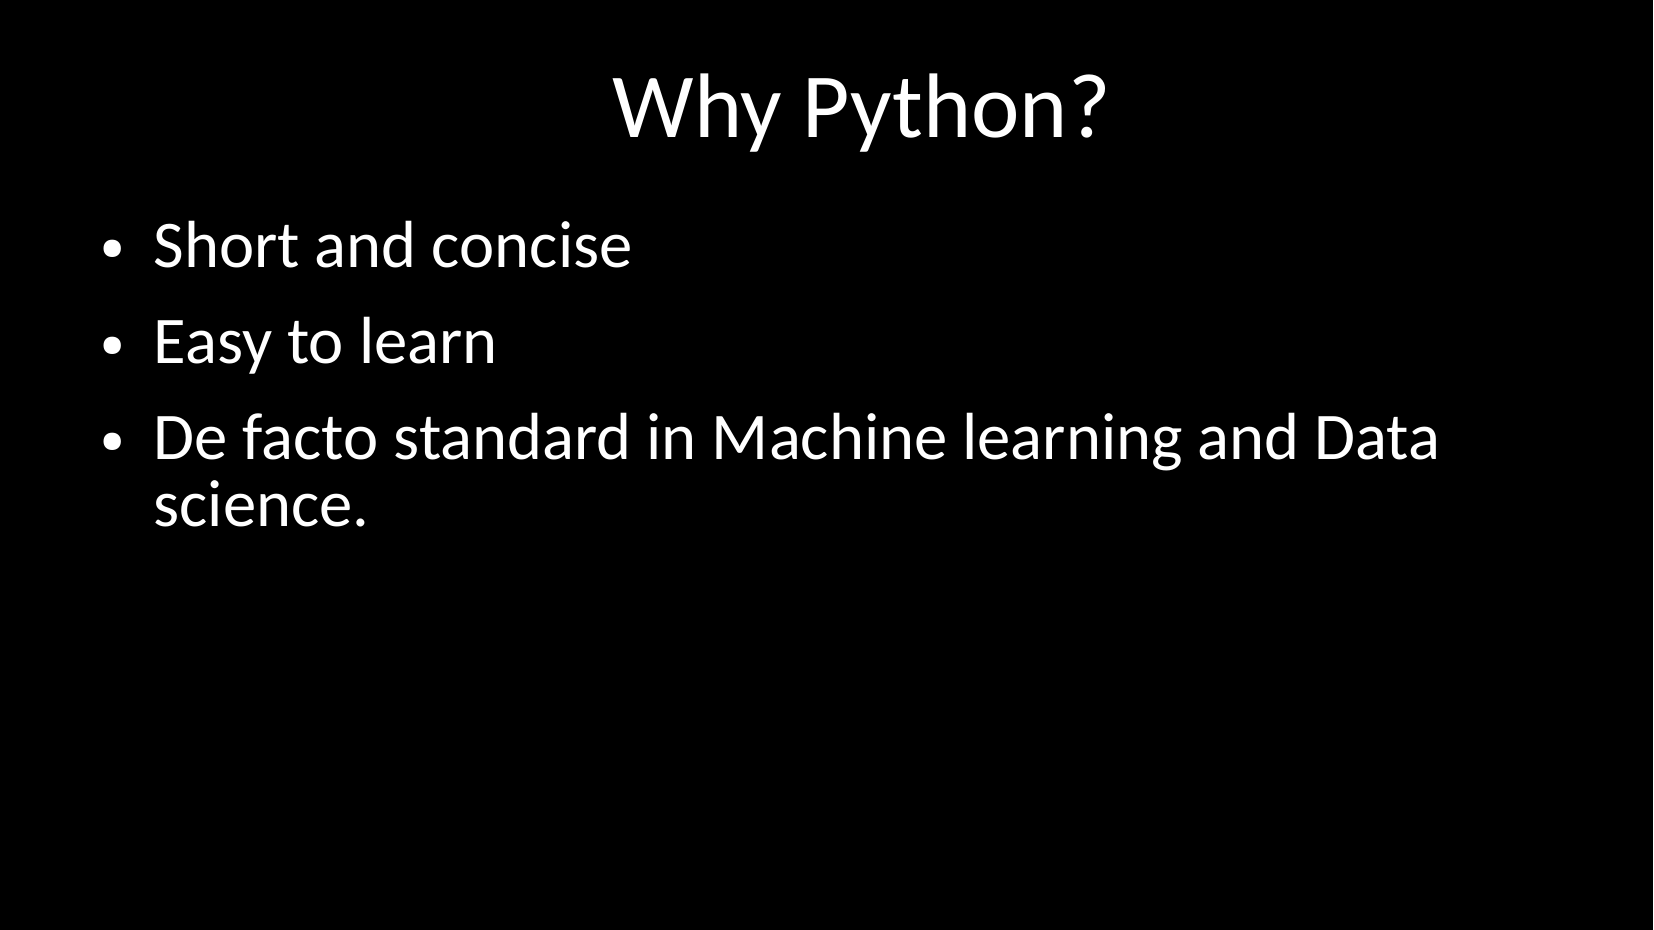

# Why Python?
Short and concise
Easy to learn
De facto standard in Machine learning and Data science.